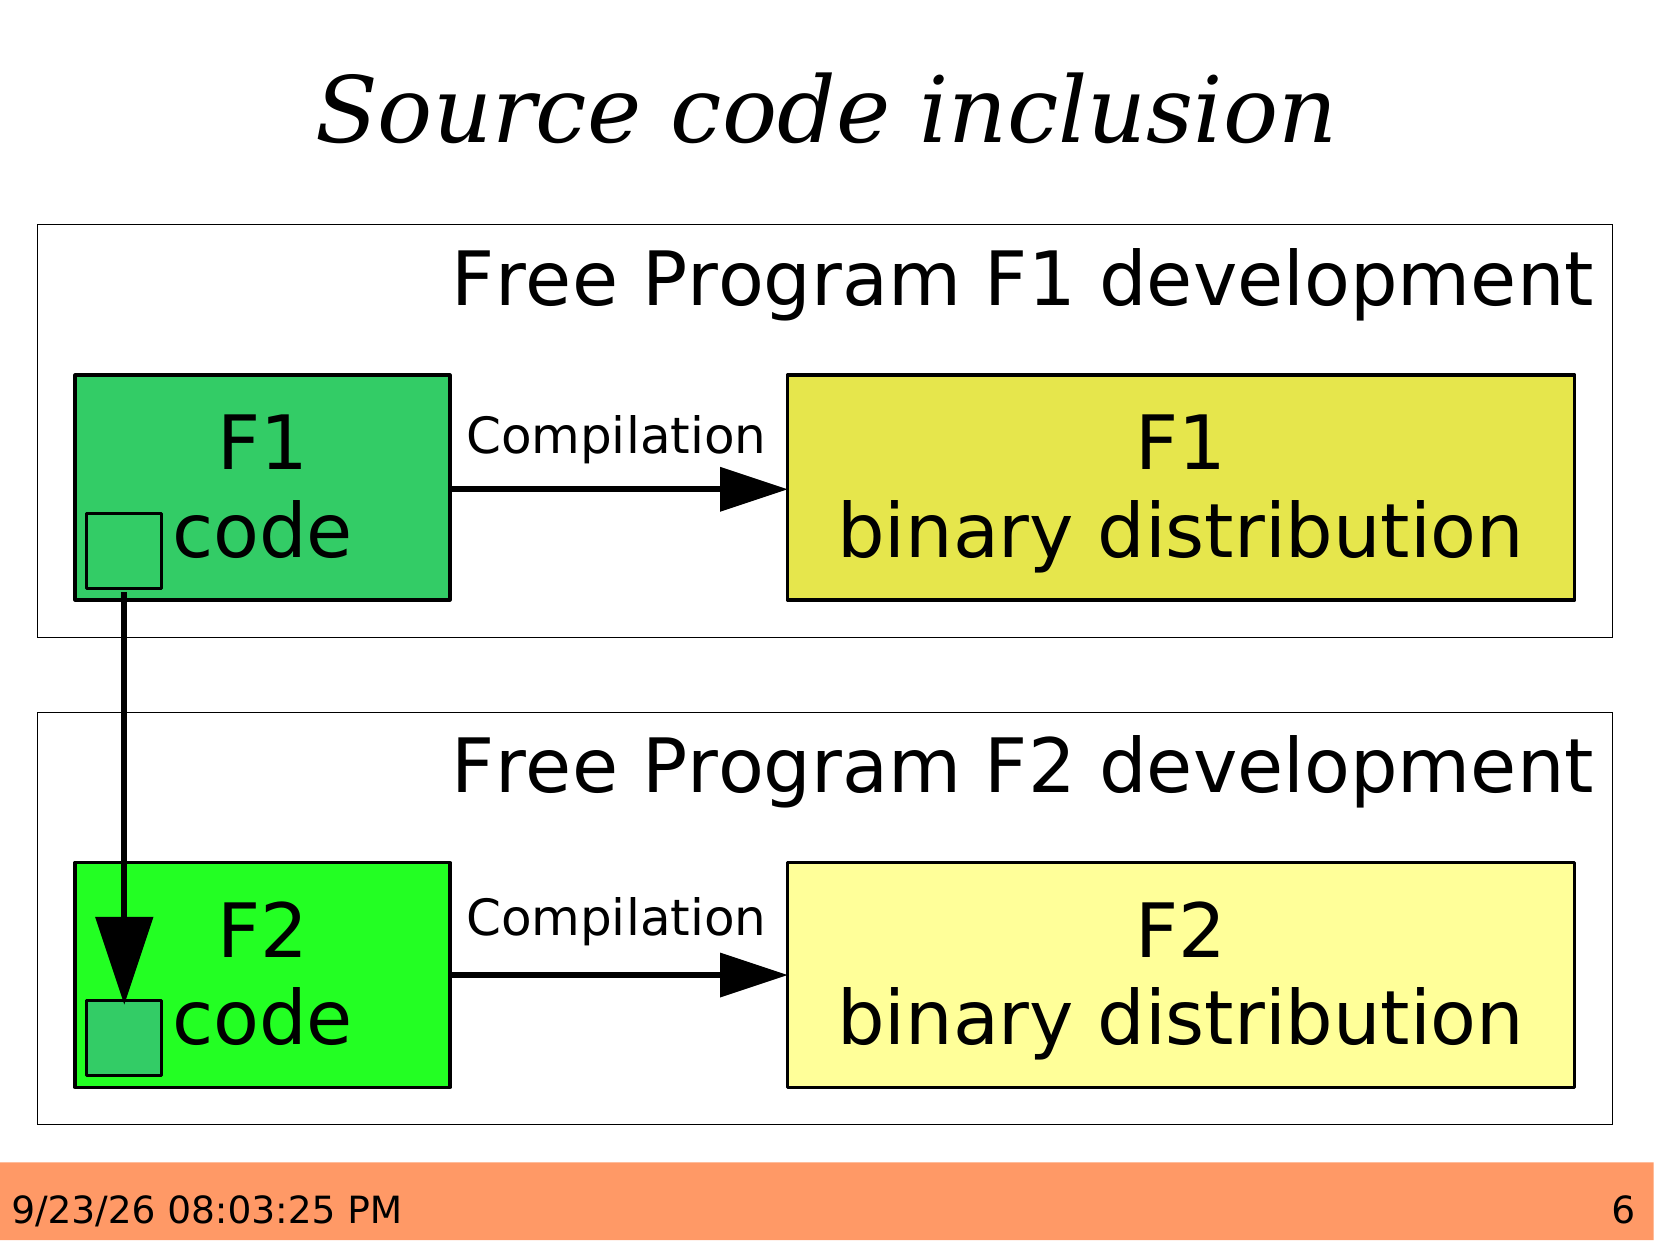

# Source code inclusion
Free Program F1 development
F1
code
F1
binary distribution
Compilation
Free Program F2 development
F2
code
F2
binary distribution
Compilation